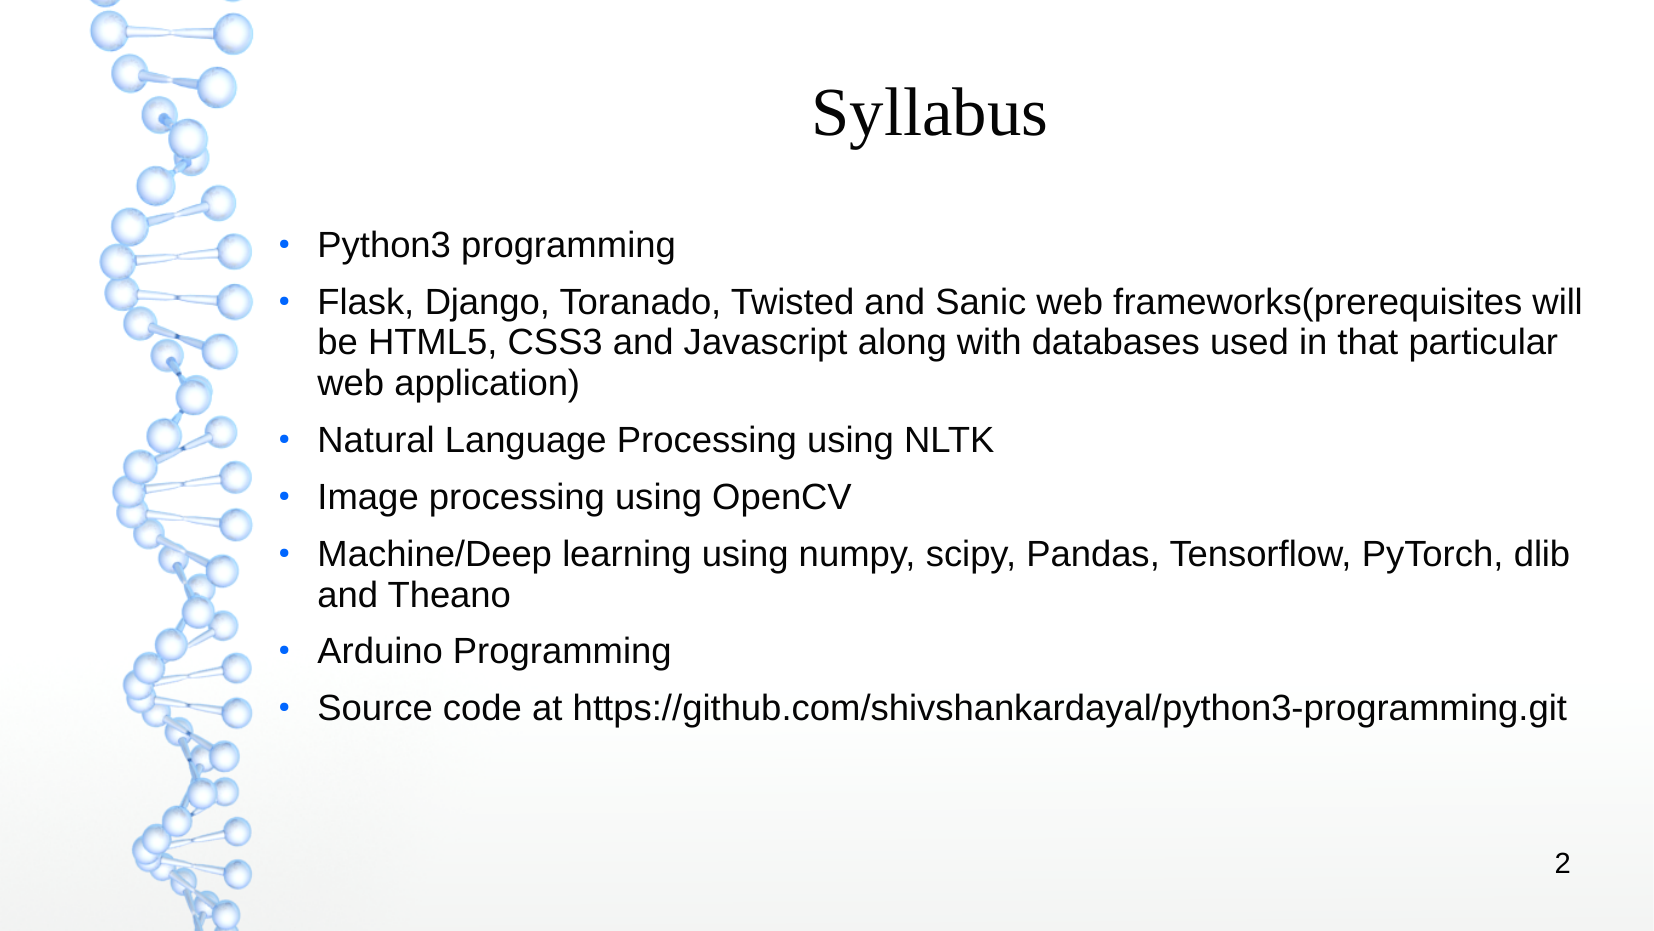

# Syllabus
Python3 programming
Flask, Django, Toranado, Twisted and Sanic web frameworks(prerequisites will be HTML5, CSS3 and Javascript along with databases used in that particular web application)
Natural Language Processing using NLTK
Image processing using OpenCV
Machine/Deep learning using numpy, scipy, Pandas, Tensorflow, PyTorch, dlib and Theano
Arduino Programming
Source code at https://github.com/shivshankardayal/python3-programming.git
2